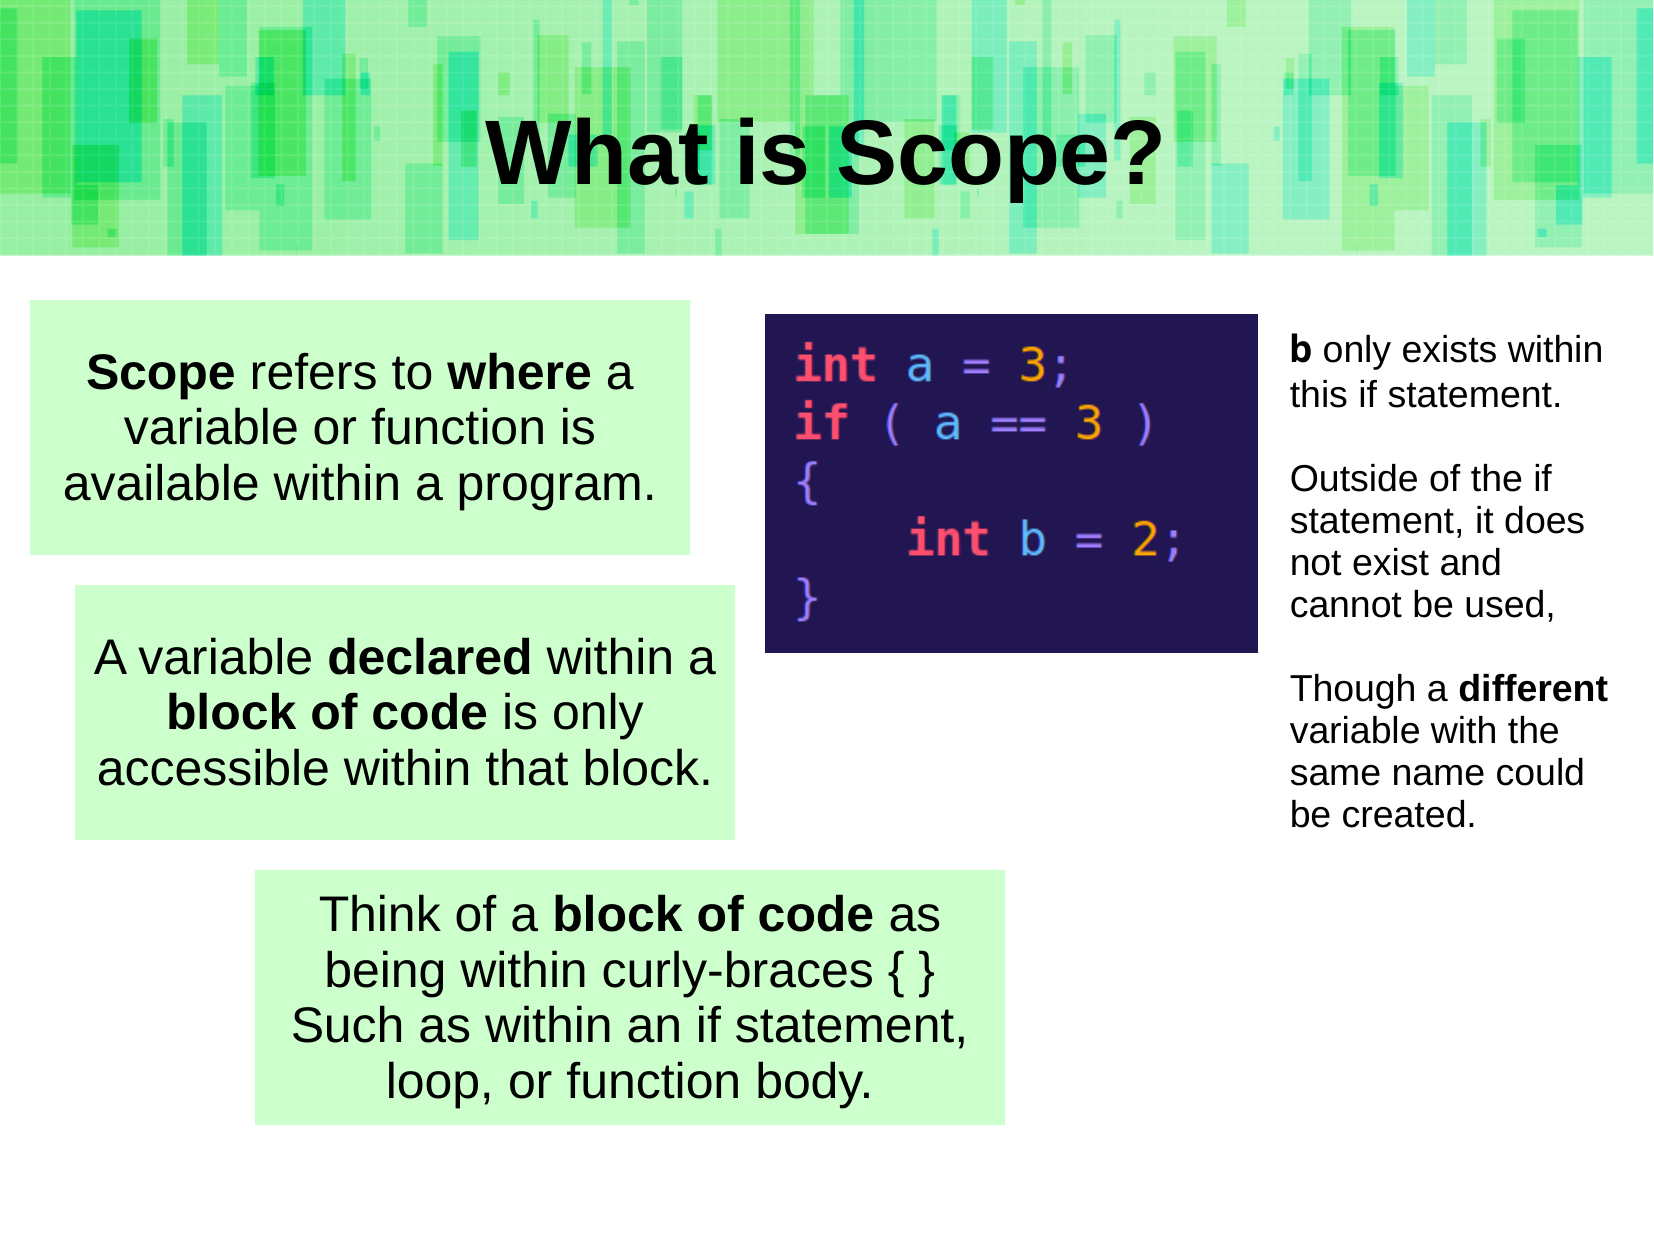

# What is Scope?
Scope refers to where a variable or function is available within a program.
b only exists within this if statement.
Outside of the if statement, it does not exist and cannot be used,
Though a different variable with the same name could be created.
A variable declared within a block of code is only accessible within that block.
Think of a block of code as being within curly-braces { }
Such as within an if statement, loop, or function body.